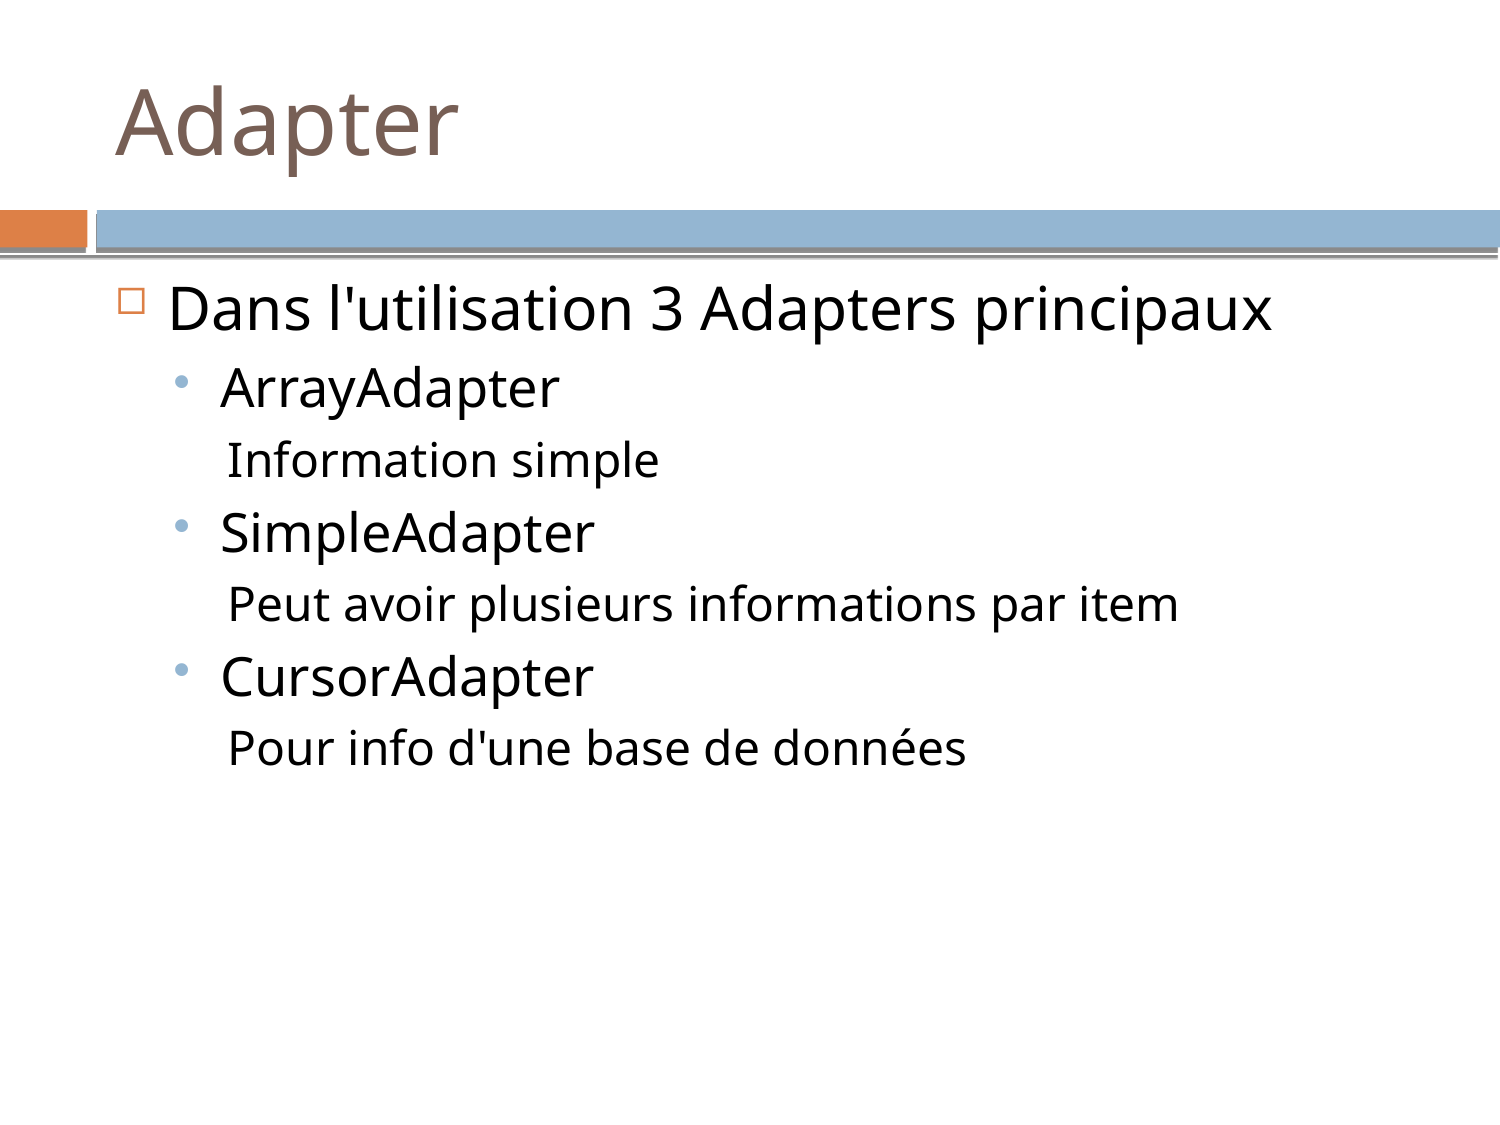

# Adapter
Dans l'utilisation 3 Adapters principaux
ArrayAdapter
Information simple
SimpleAdapter
Peut avoir plusieurs informations par item
CursorAdapter
Pour info d'une base de données